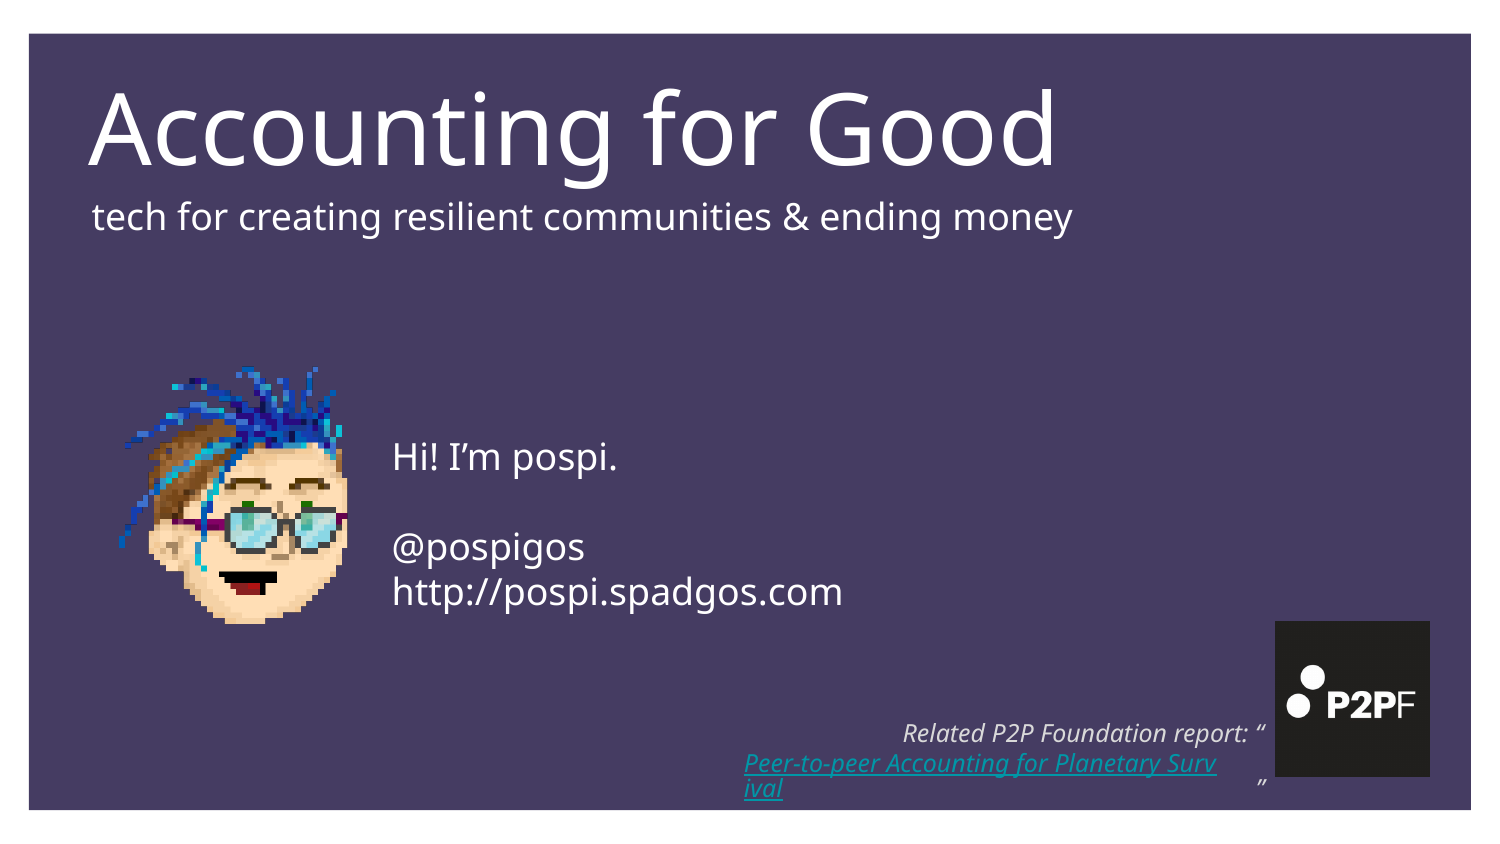

# Accounting for Good
tech for creating resilient communities & ending money
Hi! I’m pospi.
@pospigos
http://pospi.spadgos.com
Related P2P Foundation report: “Peer-to-peer Accounting for Planetary Survival”